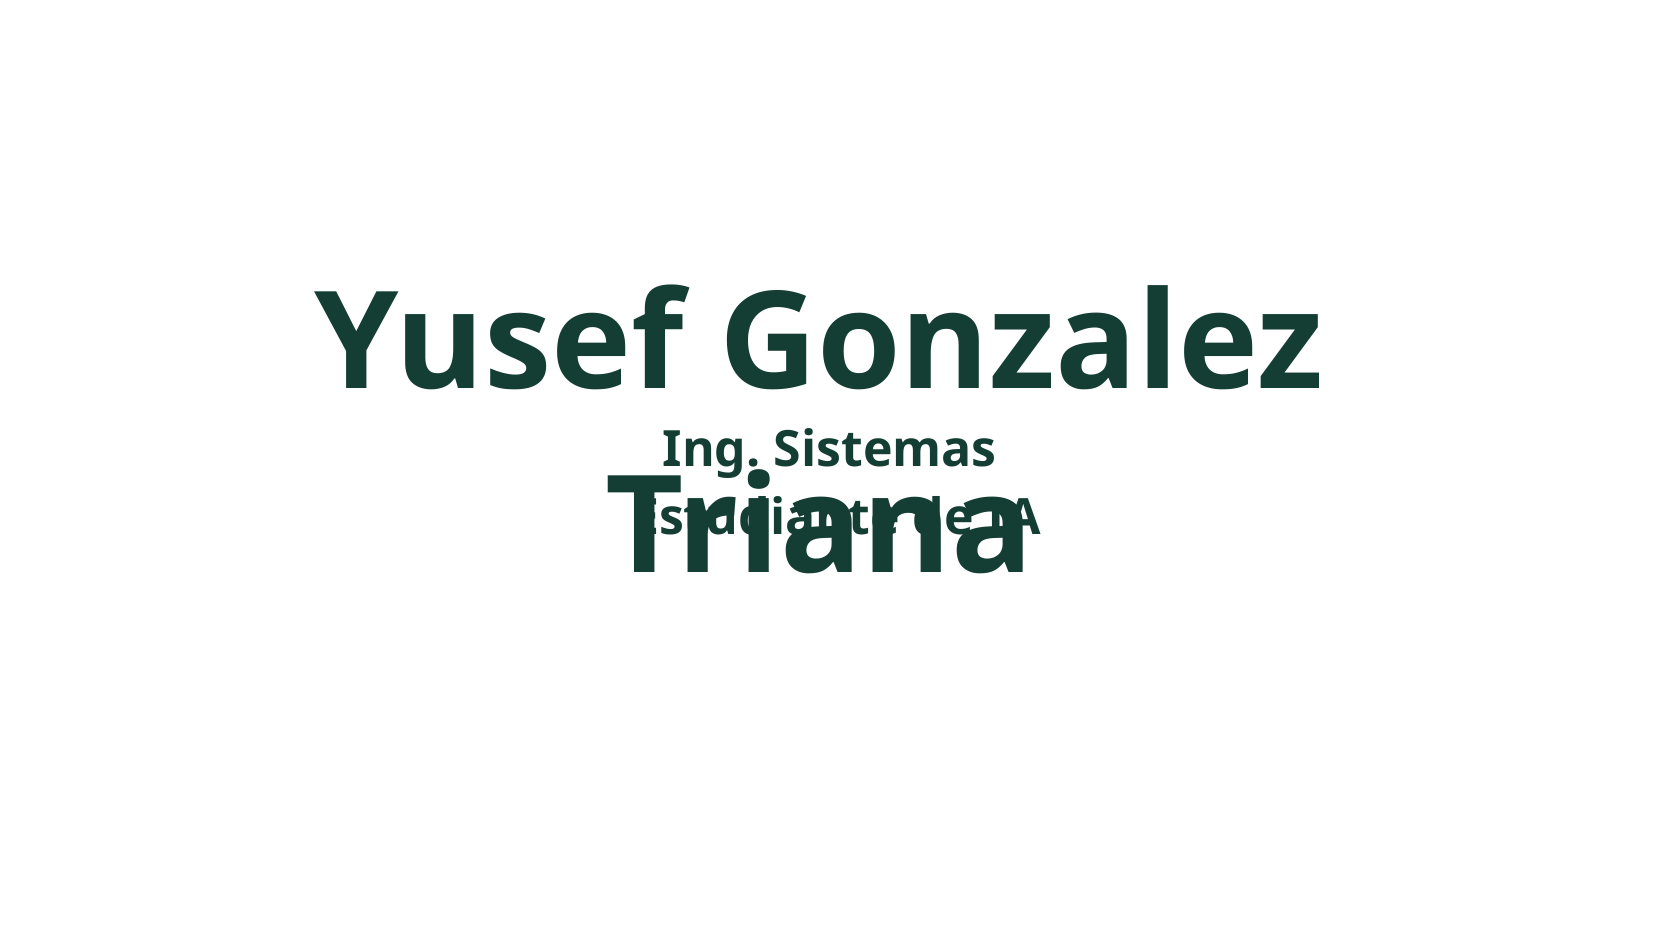

Yusef Gonzalez Triana
Ing. Sistemas
Estudiante de IA